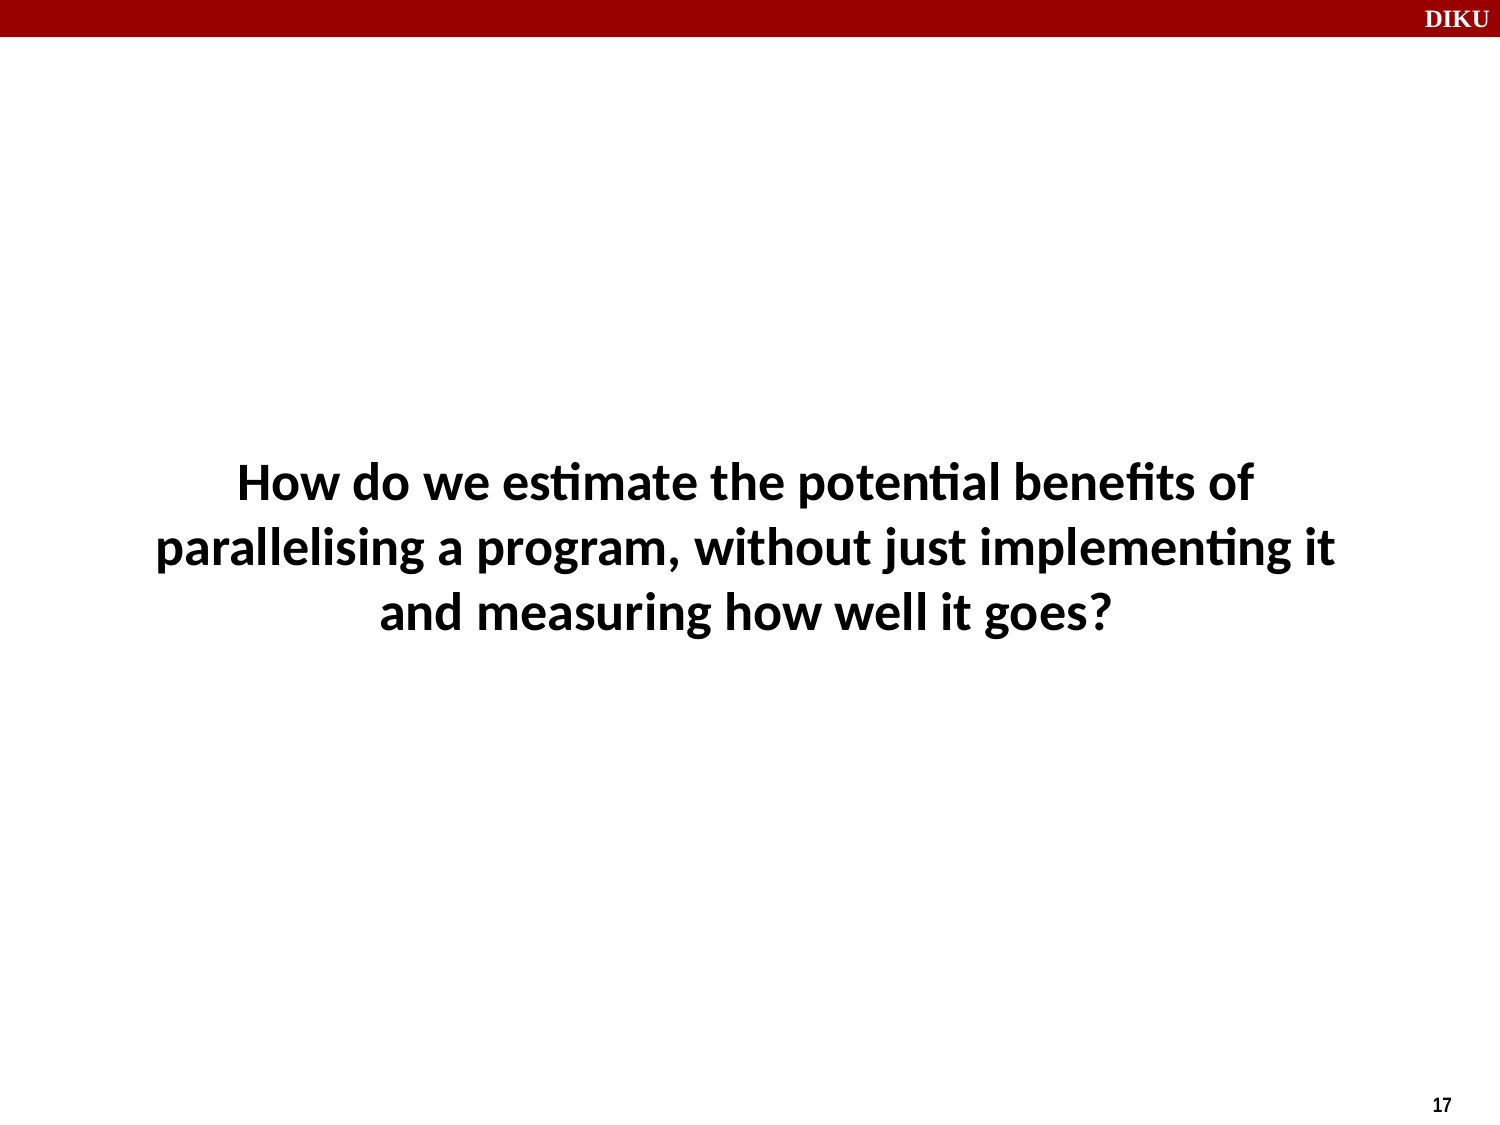

How do we estimate the potential benefits of parallelising a program, without just implementing it and measuring how well it goes?